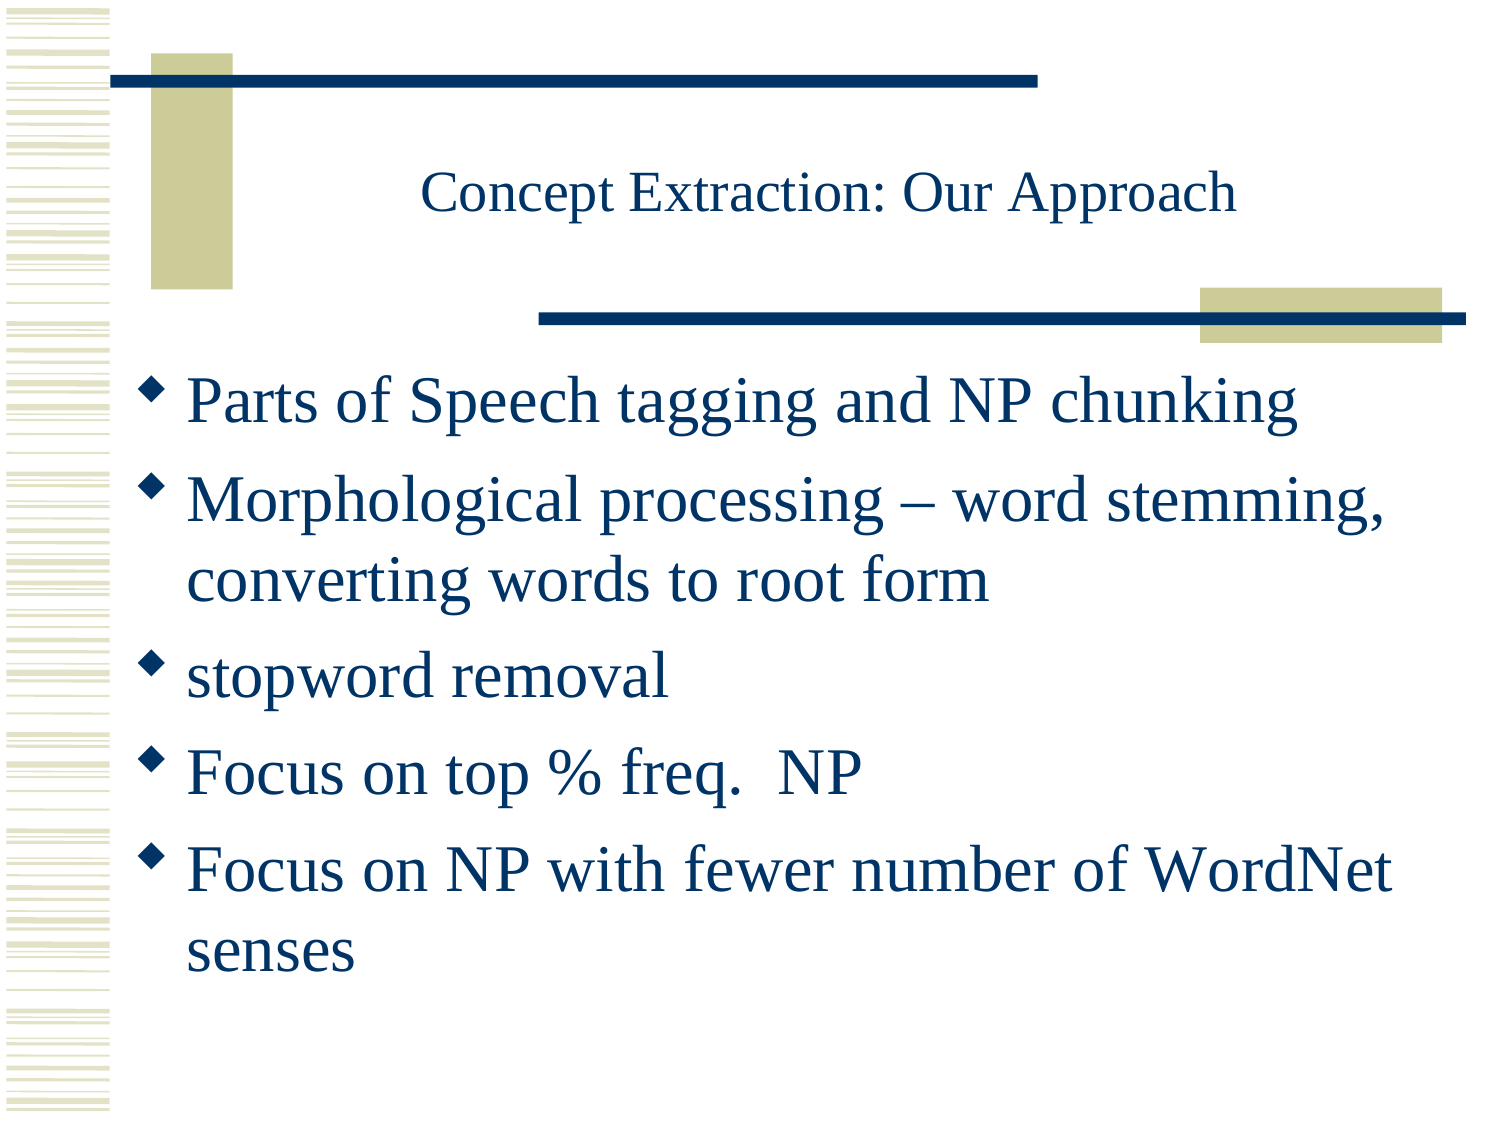

# Concept Extraction: Our Approach
Parts of Speech tagging and NP chunking
Morphological processing – word stemming, converting words to root form
stopword removal
Focus on top % freq. NP
Focus on NP with fewer number of WordNet senses